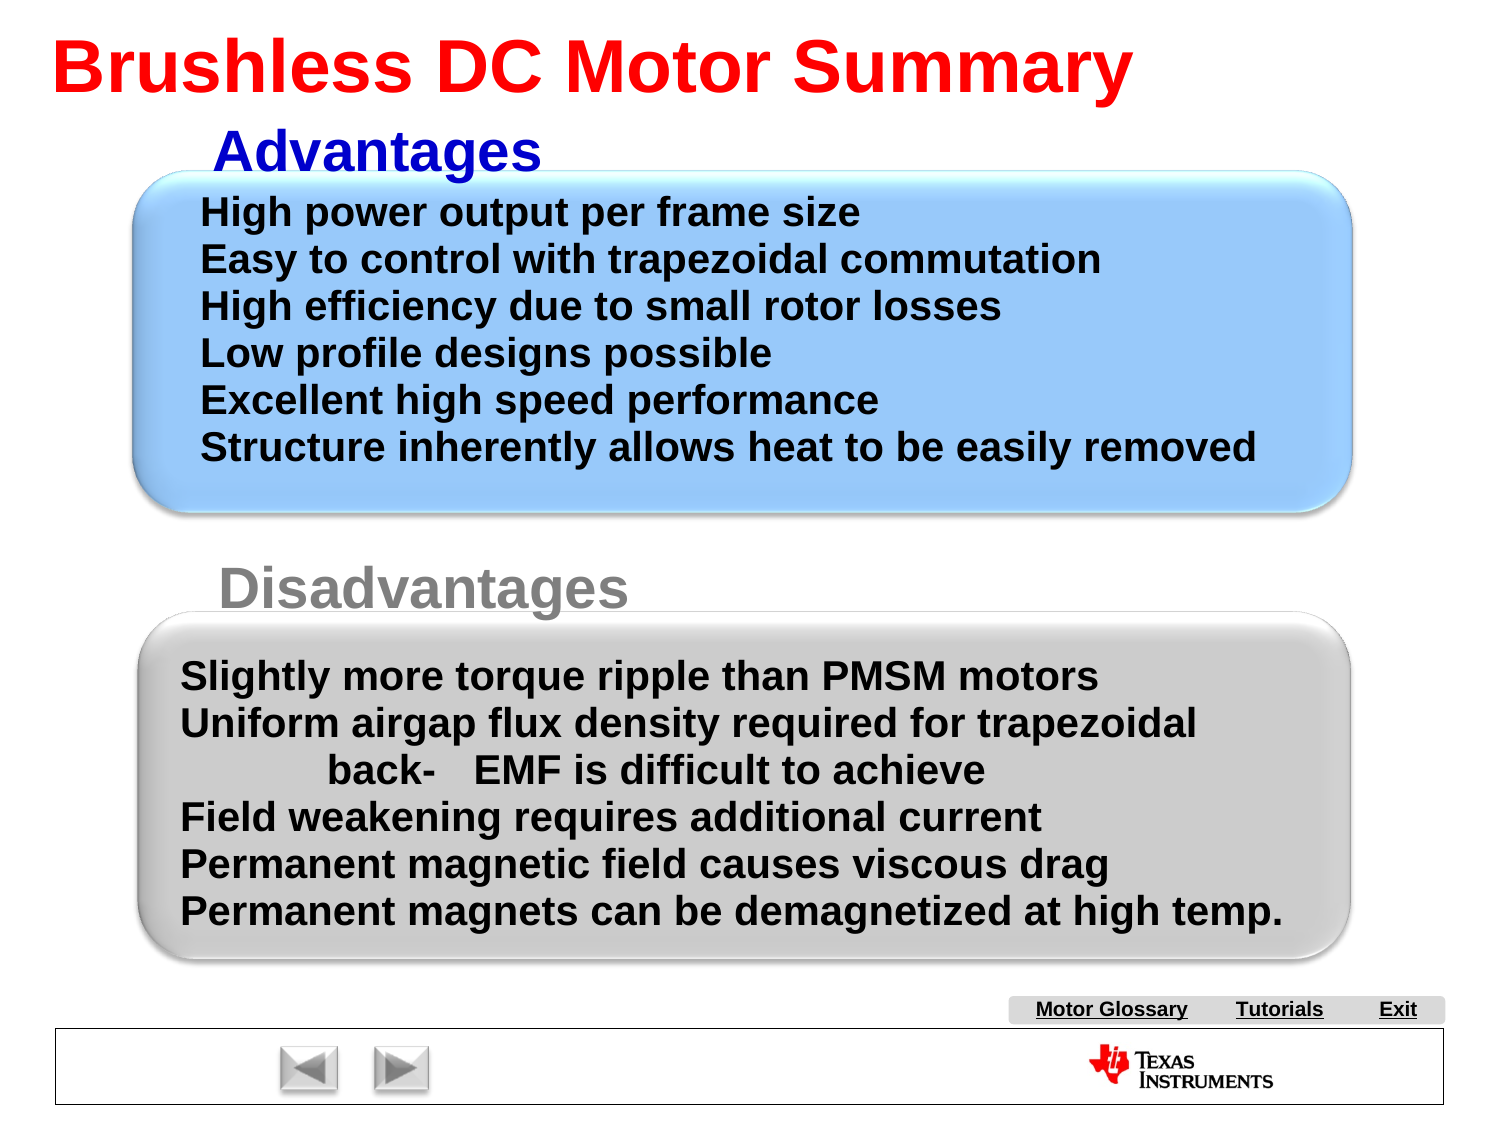

# Brushless DC Motor Summary
Advantages
High power output per frame size
Easy to control with trapezoidal commutation
High efficiency due to small rotor losses
Low profile designs possible
Excellent high speed performance
Structure inherently allows heat to be easily removed
Disadvantages
Slightly more torque ripple than PMSM motors
Uniform airgap flux density required for trapezoidal 	back-	EMF is difficult to achieve
Field weakening requires additional current
Permanent magnetic field causes viscous drag
Permanent magnets can be demagnetized at high temp.